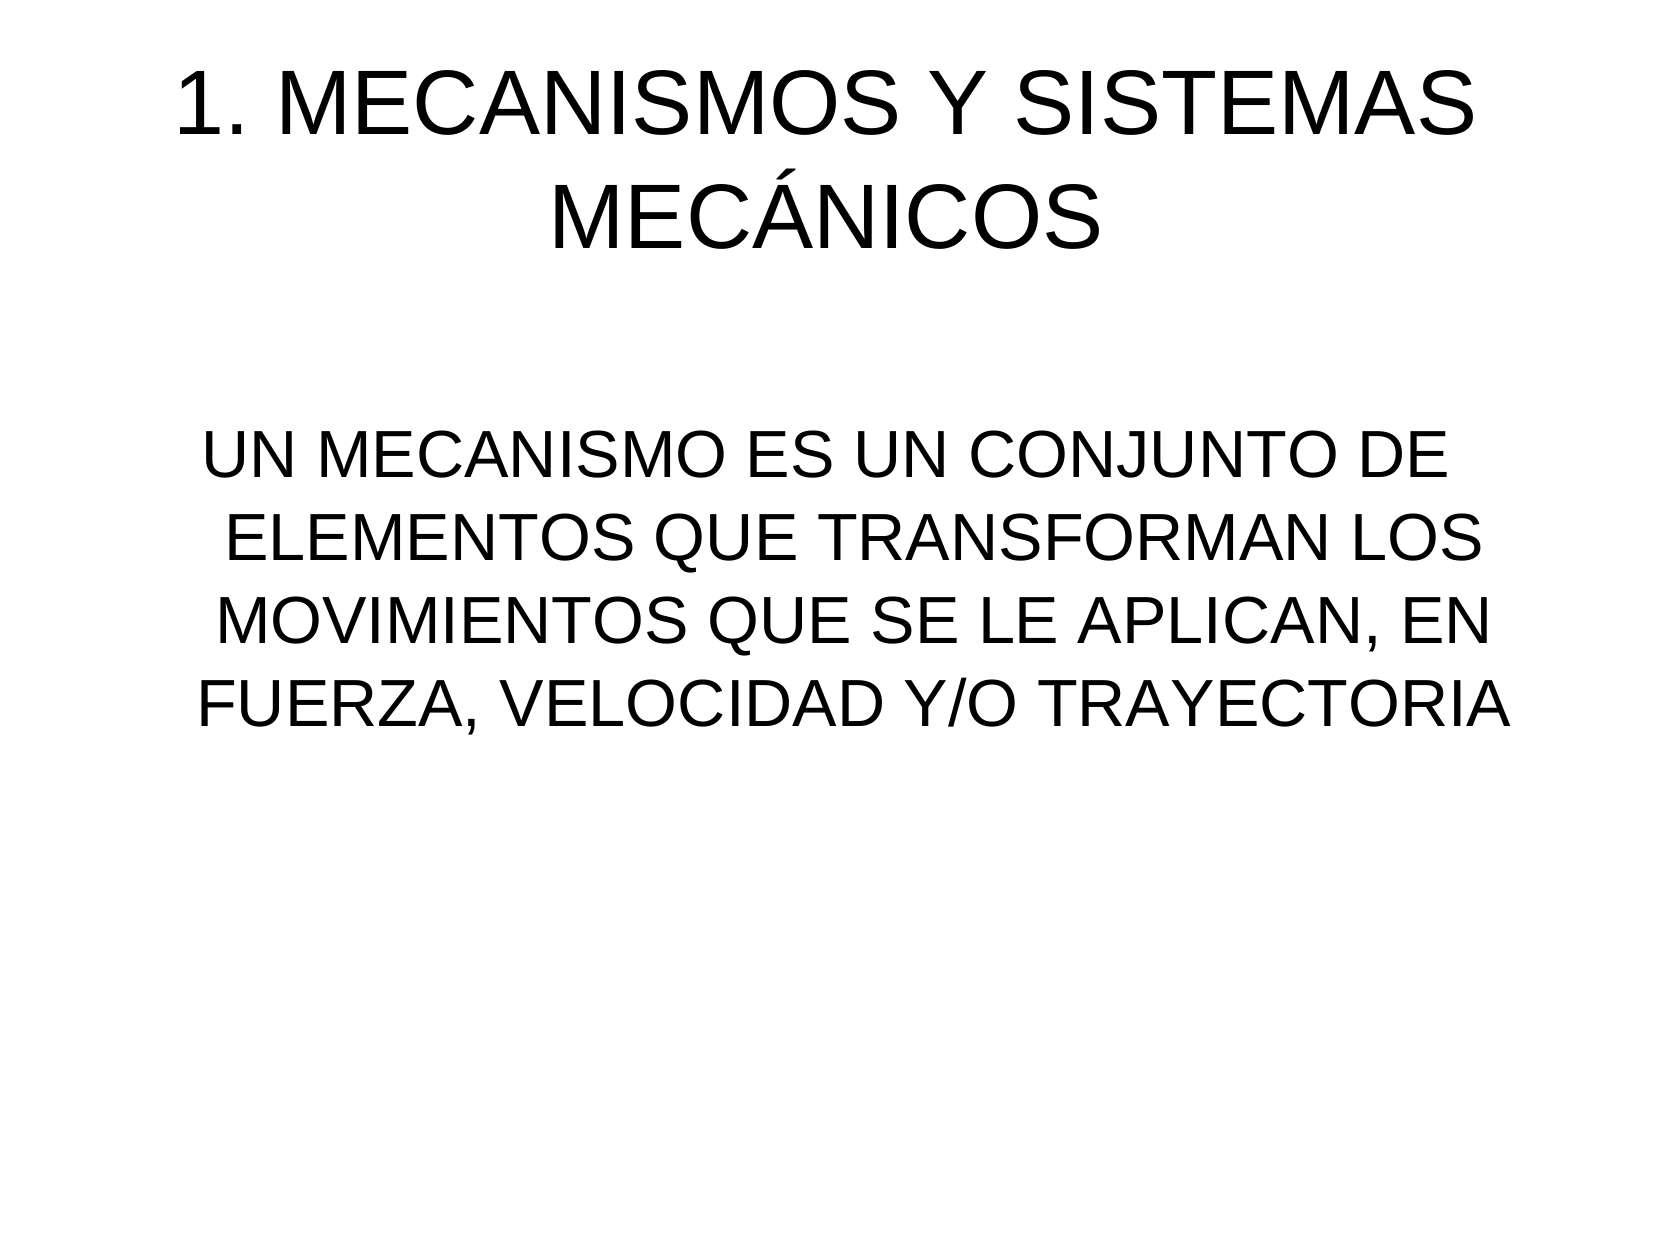

# 1. MECANISMOS Y SISTEMAS MECÁNICOS
UN MECANISMO ES UN CONJUNTO DE ELEMENTOS QUE TRANSFORMAN LOS MOVIMIENTOS QUE SE LE APLICAN, EN FUERZA, VELOCIDAD Y/O TRAYECTORIA